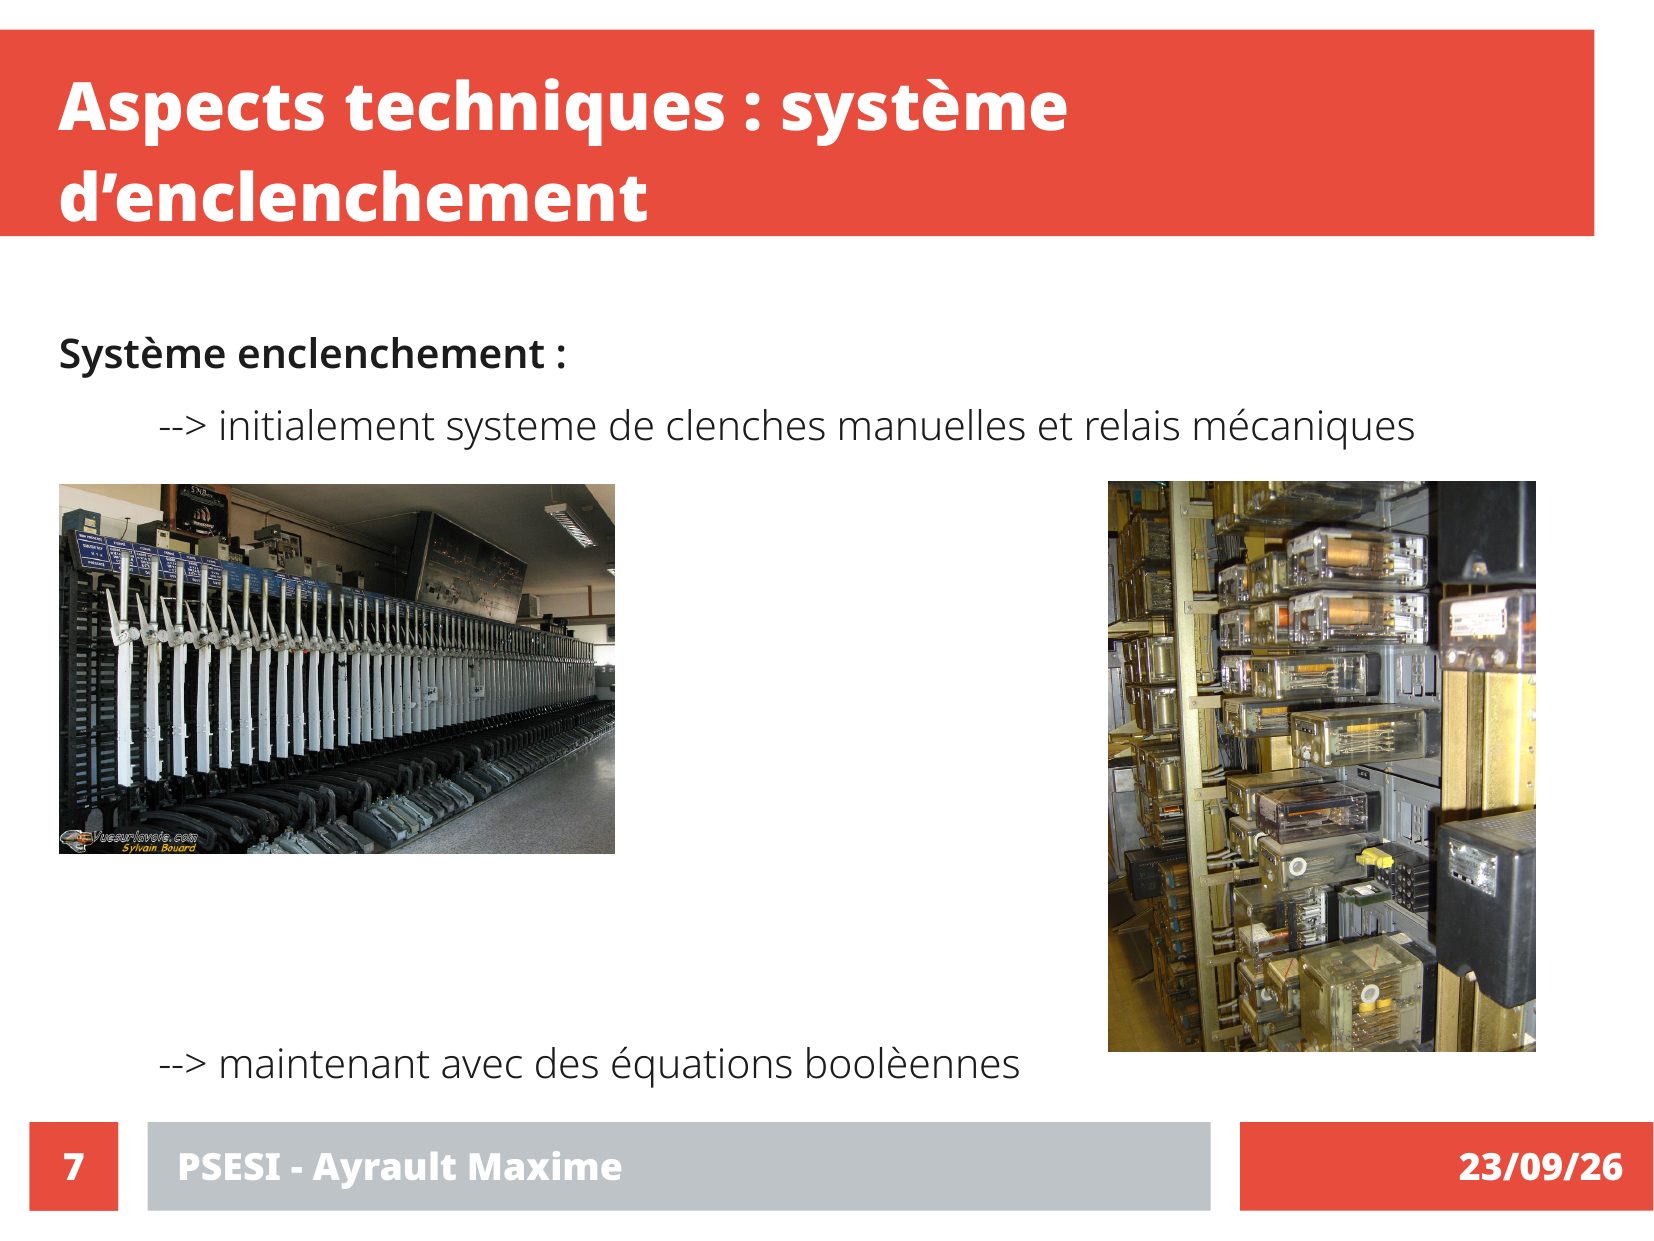

# Aspects techniques : système d’enclenchement
Système enclenchement :
--> initialement systeme de clenches manuelles et relais mécaniques
--> maintenant avec des équations boolèennes
7
PSESI - Ayrault Maxime